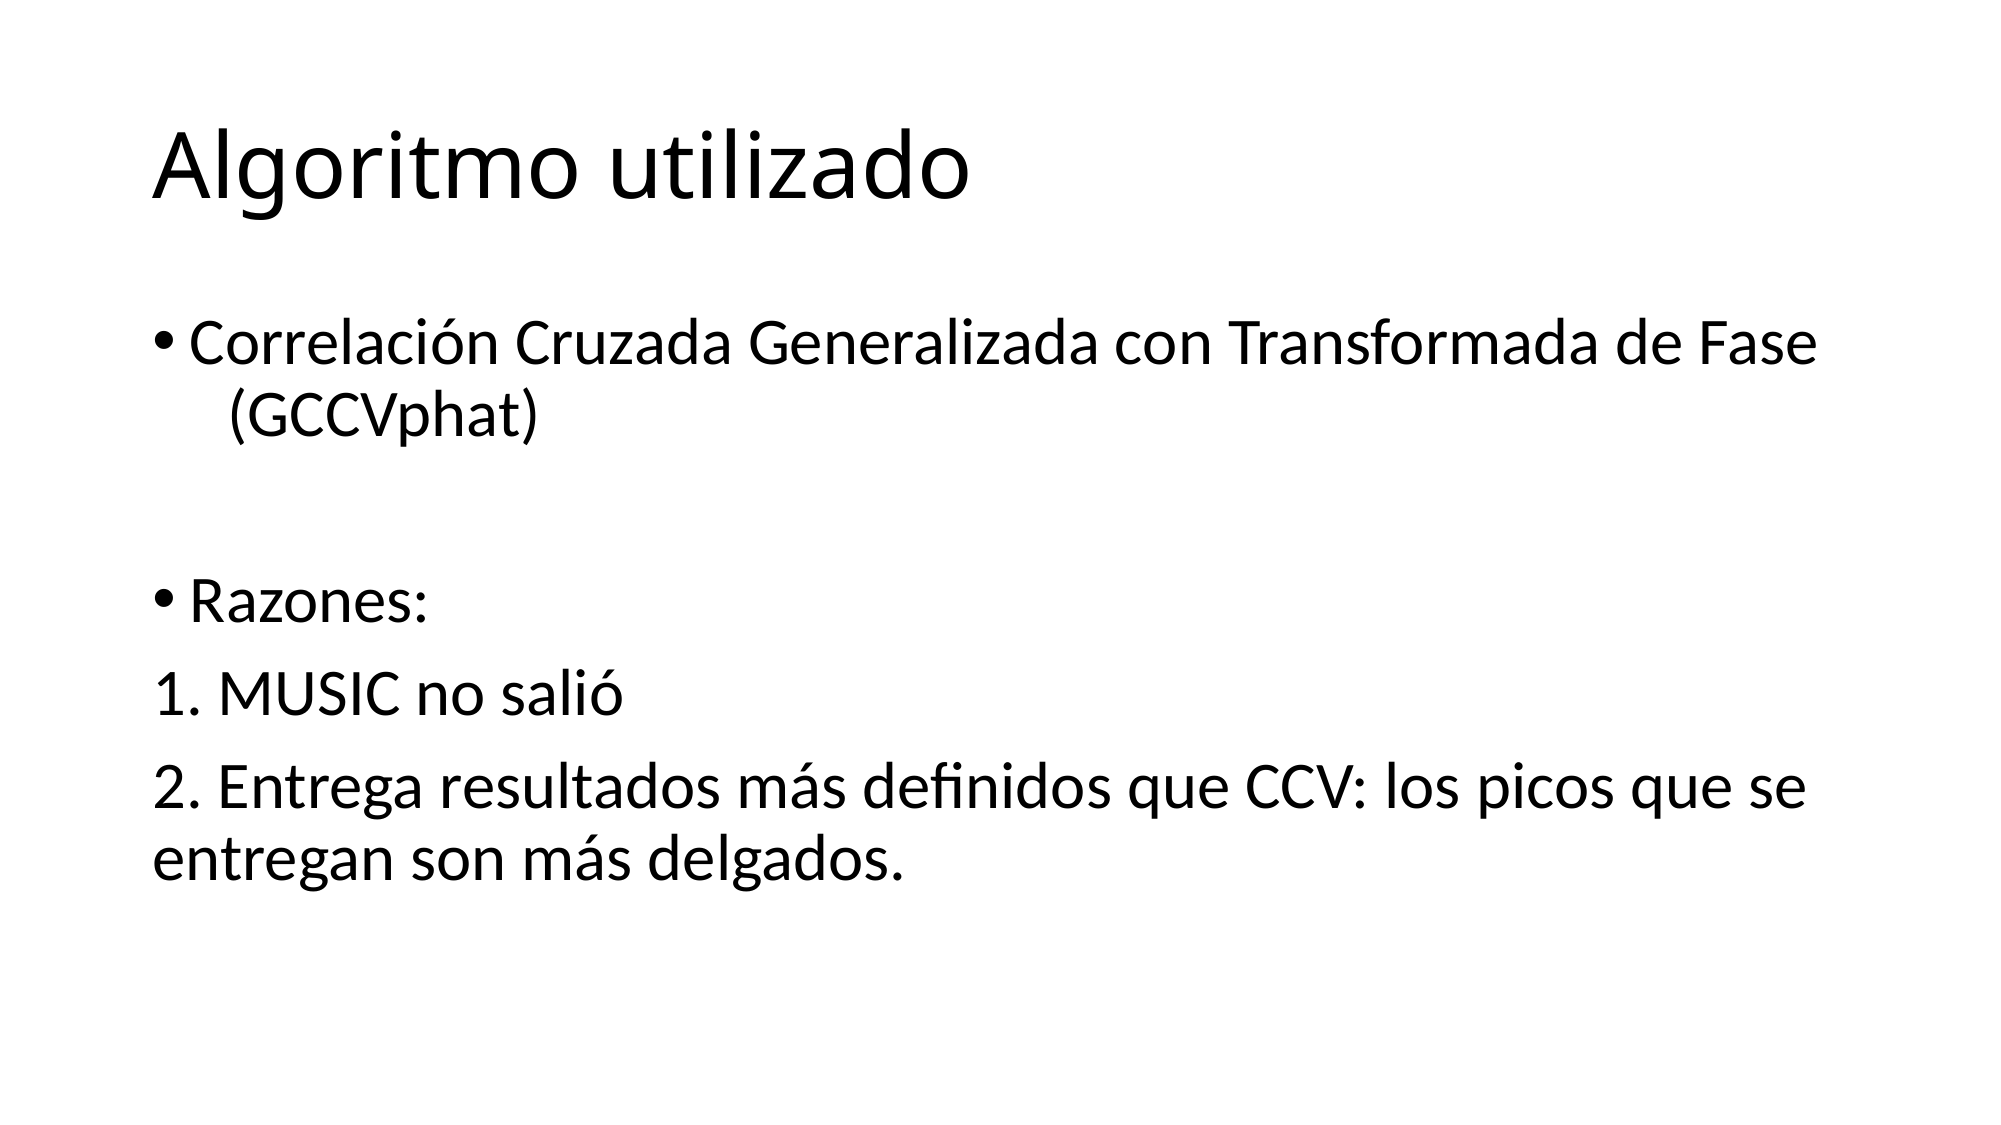

# Algoritmo utilizado
Correlación Cruzada Generalizada con Transformada de Fase (GCCVphat)
Razones:
1. MUSIC no salió
2. Entrega resultados más definidos que CCV: los picos que se entregan son más delgados.